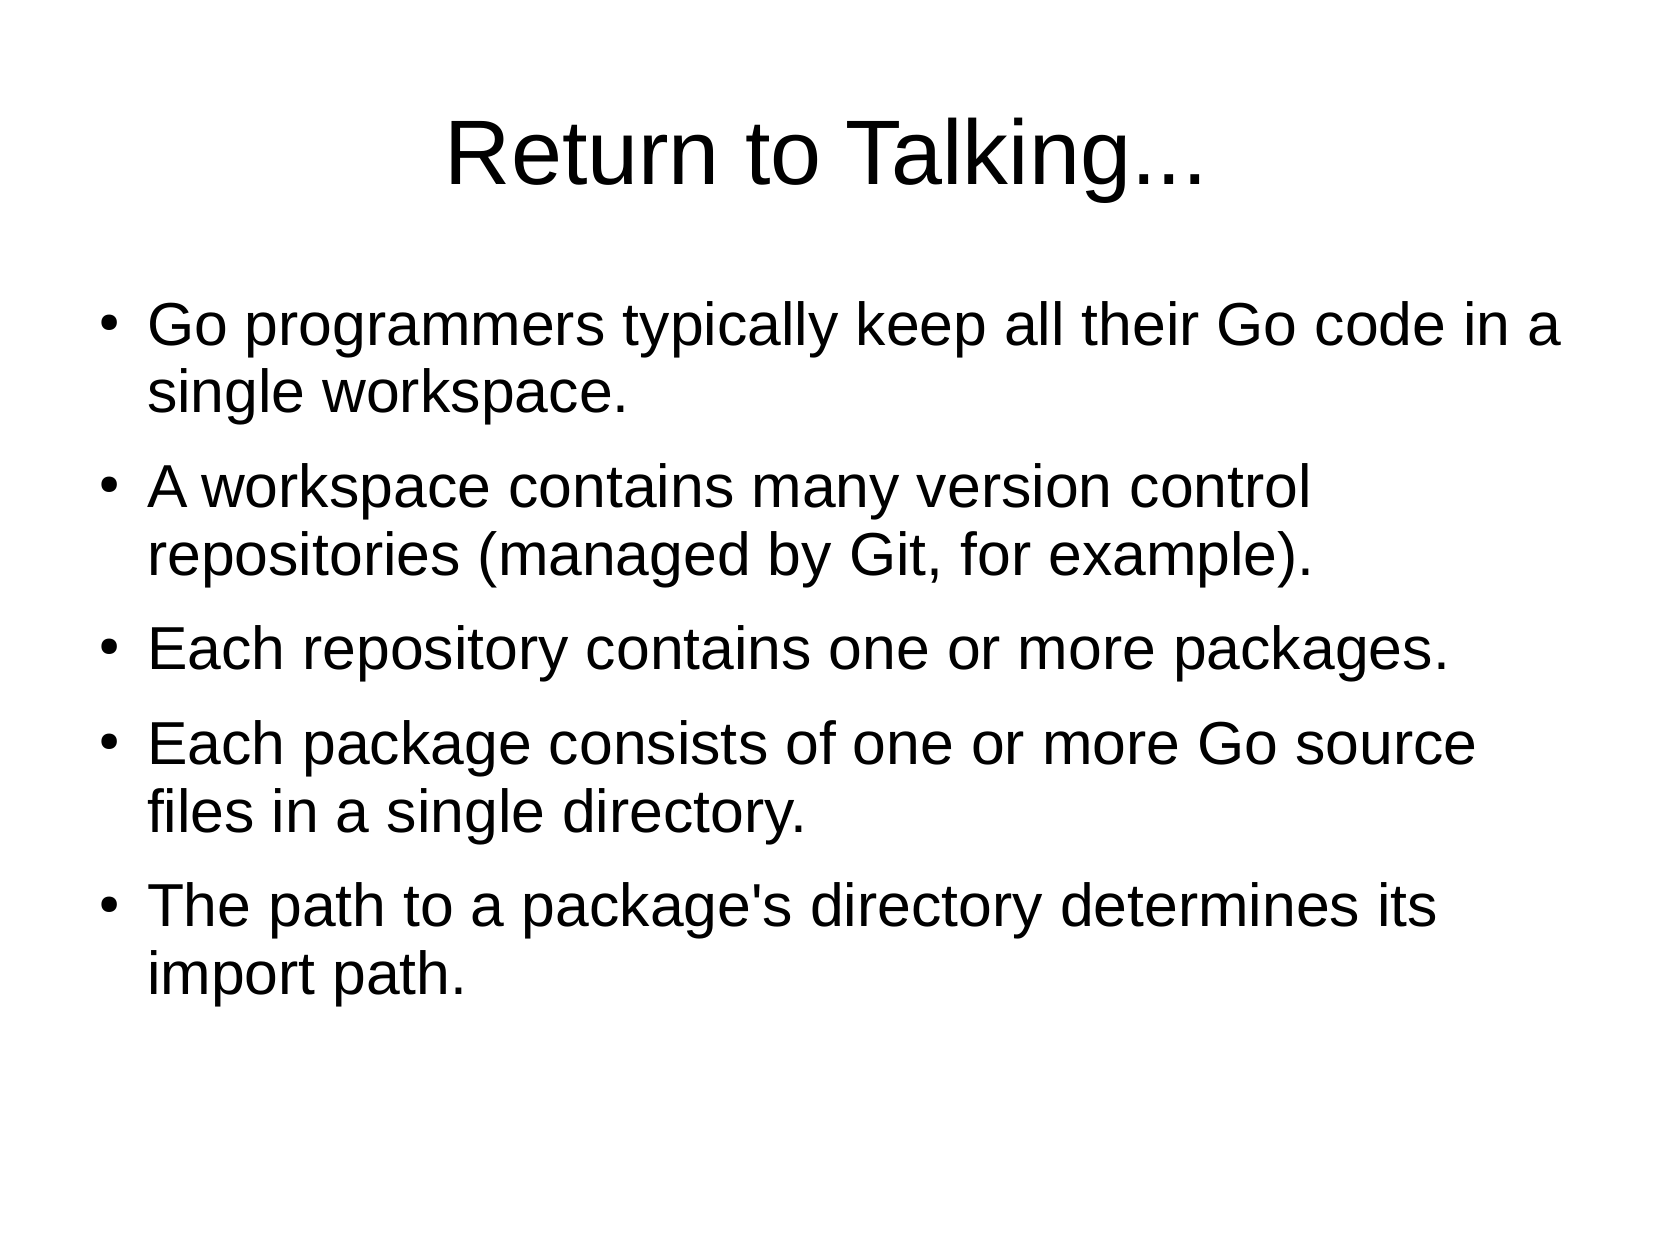

# Return to Talking...
Go programmers typically keep all their Go code in a single workspace.
A workspace contains many version control repositories (managed by Git, for example).
Each repository contains one or more packages.
Each package consists of one or more Go source files in a single directory.
The path to a package's directory determines its import path.